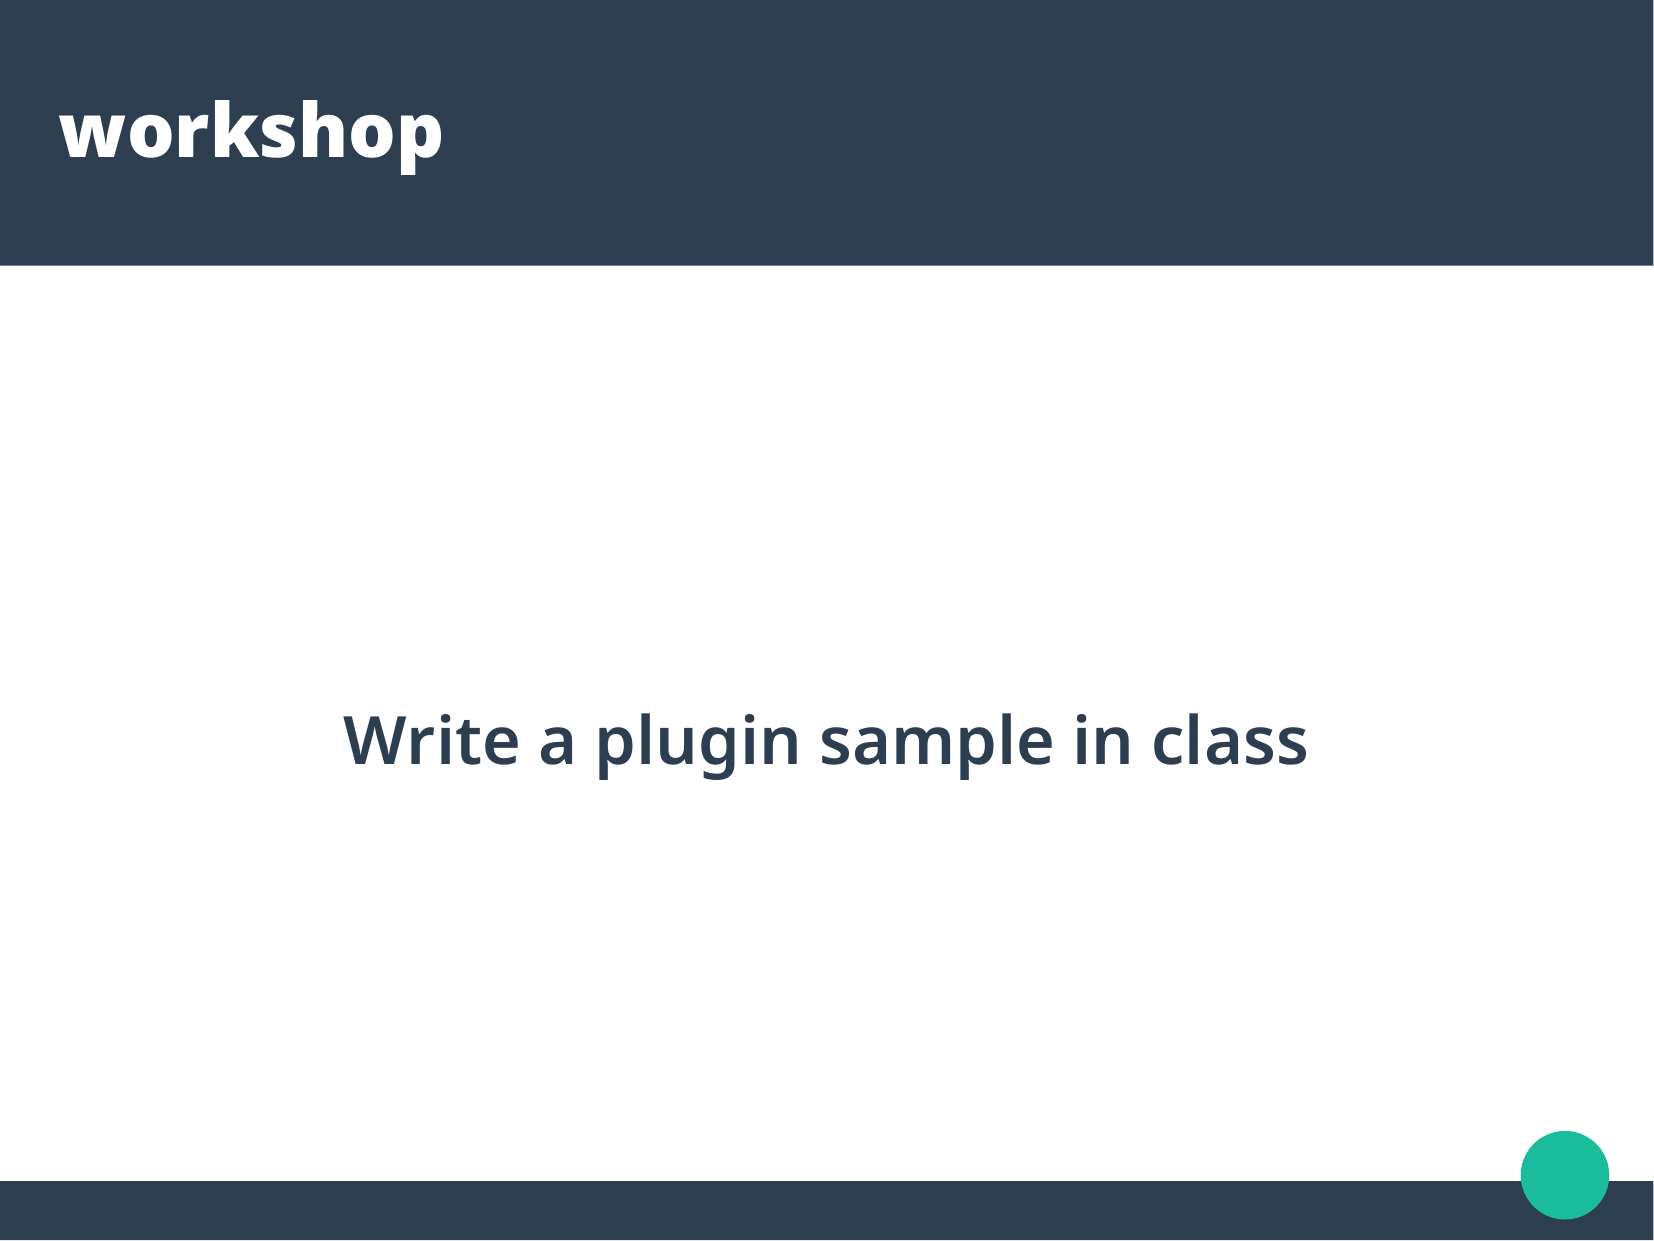

# workshop
Write a plugin sample in class